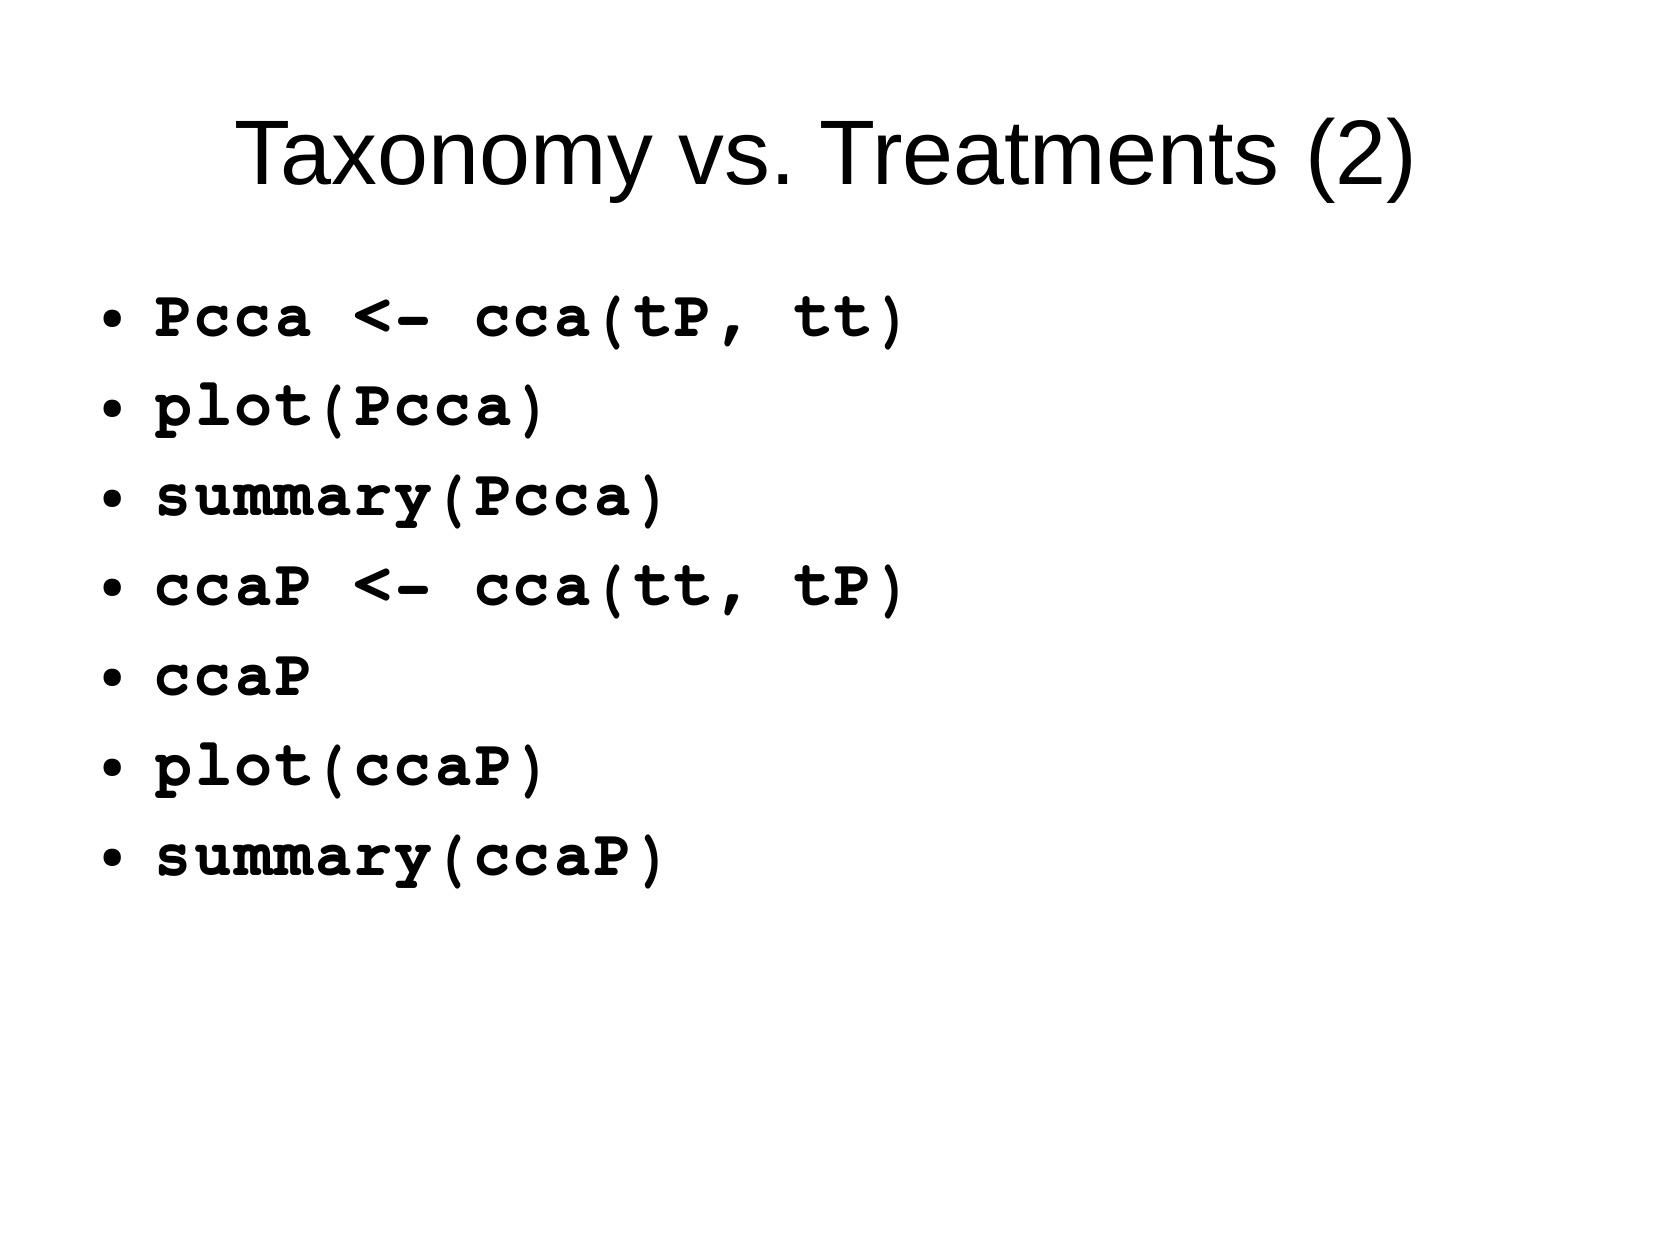

# Taxonomy vs. Treatments (2)
Pcca <- cca(tP, tt)
plot(Pcca)
summary(Pcca)
ccaP <- cca(tt, tP)
ccaP
plot(ccaP)
summary(ccaP)